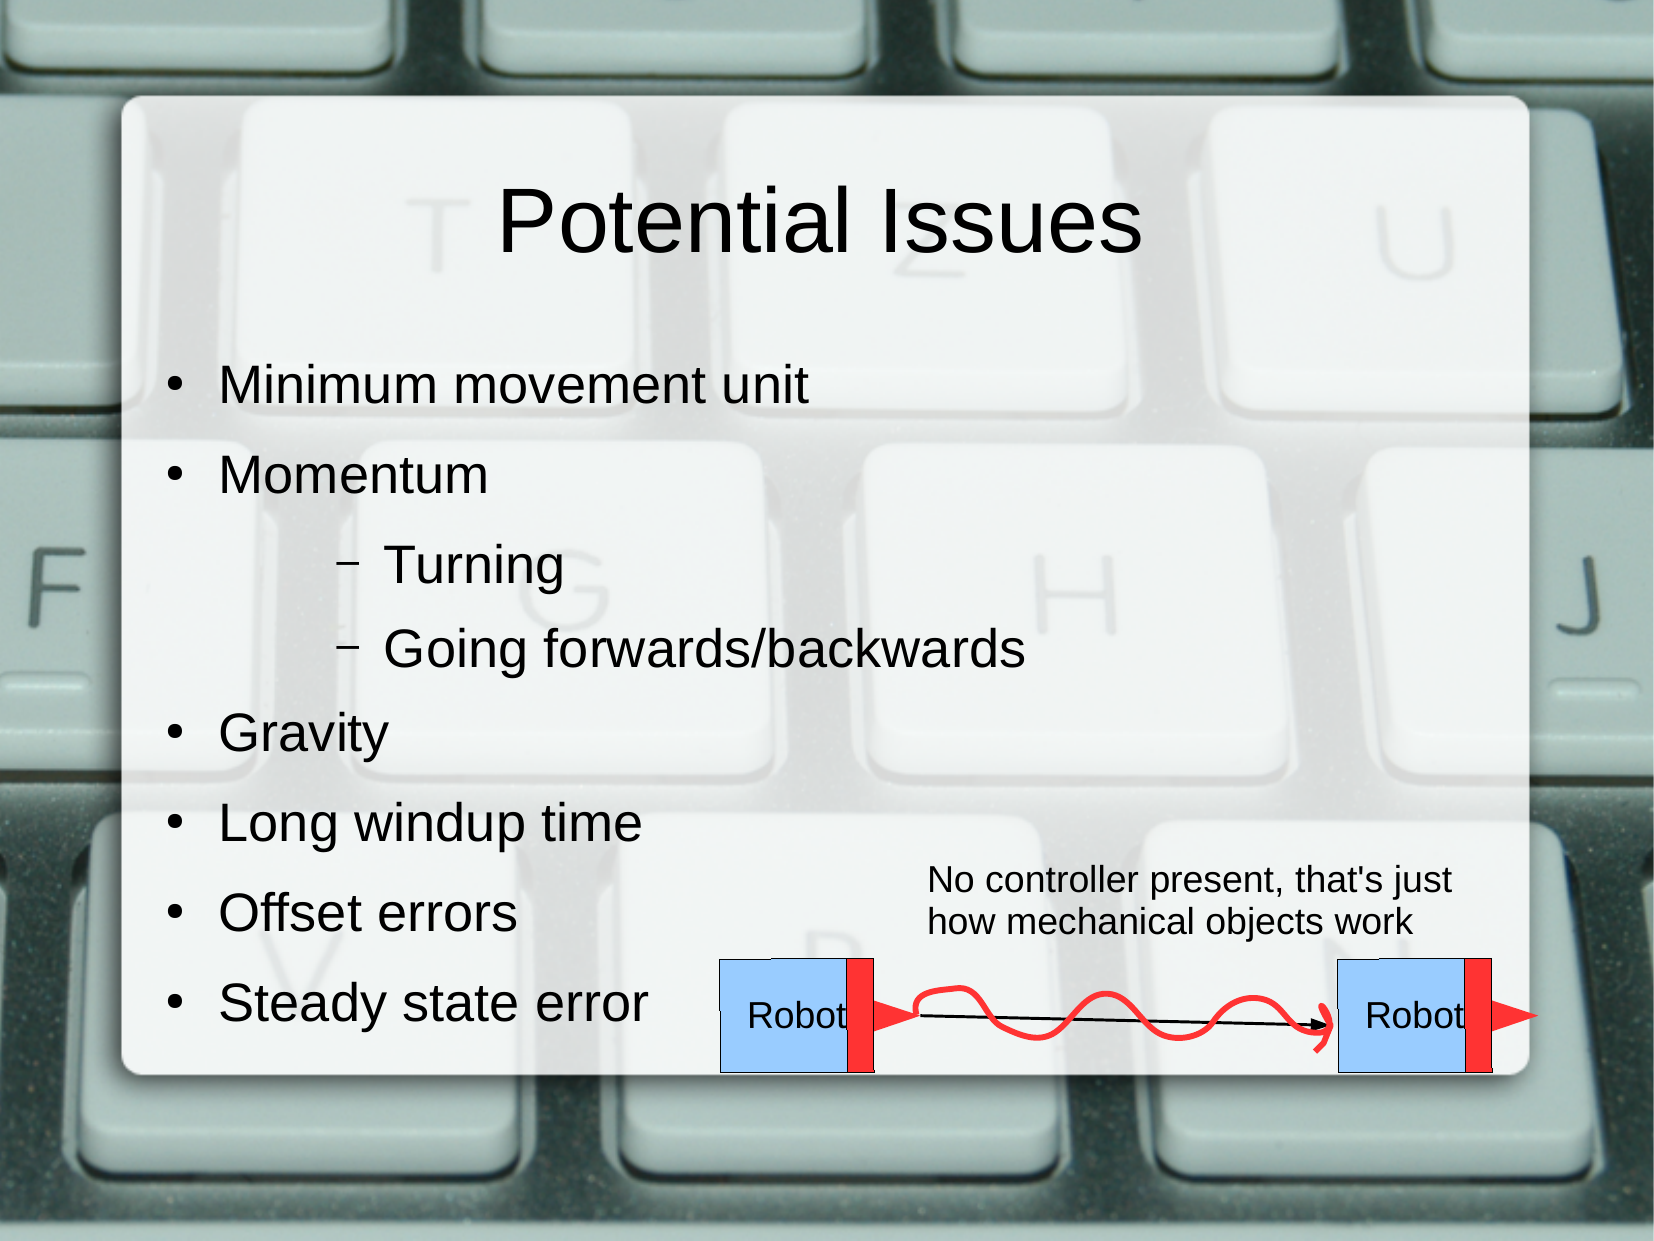

# Potential Issues
Minimum movement unit
Momentum
Turning
Going forwards/backwards
Gravity
Long windup time
Offset errors
Steady state error
No controller present, that's just
how mechanical objects work
Robot
Robot